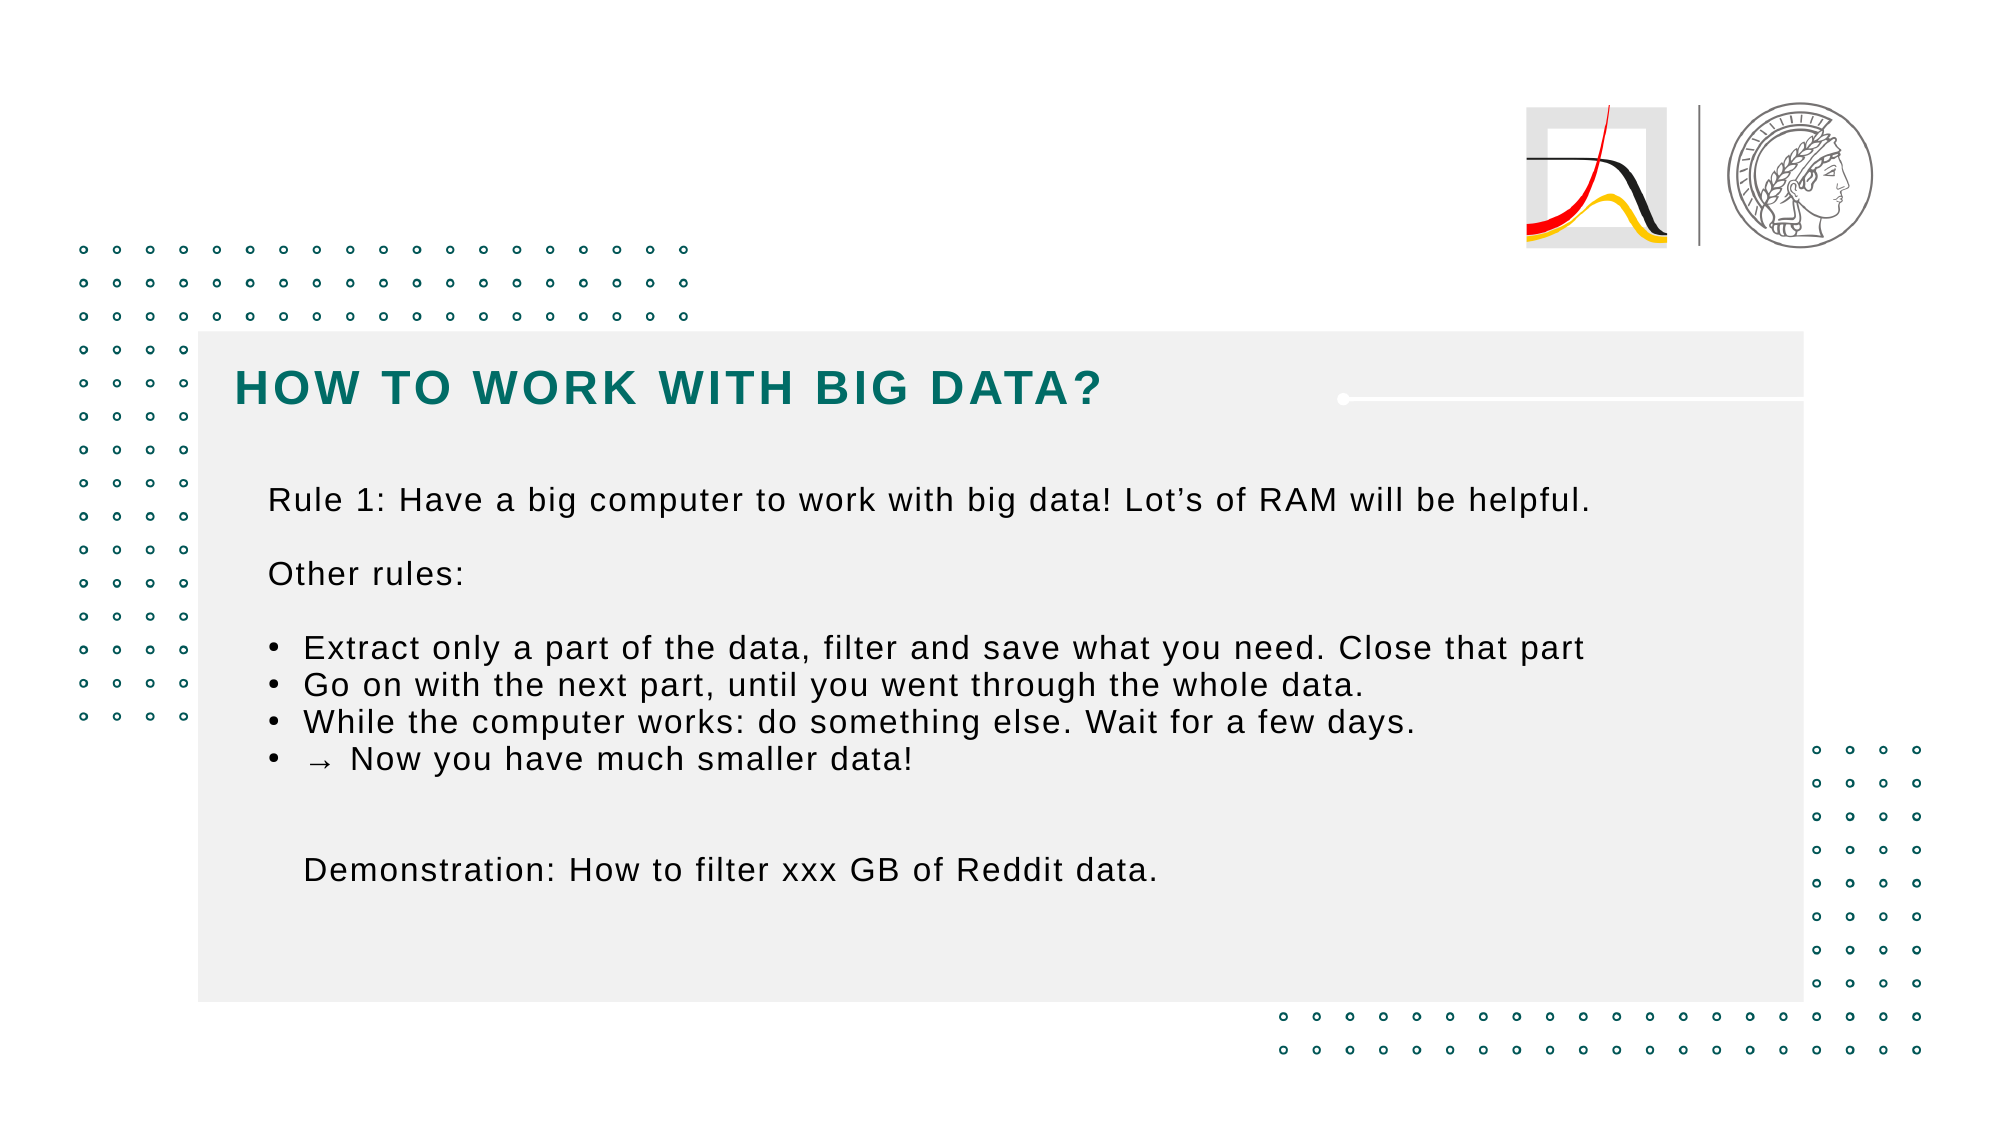

# How to Work with big data?
Rule 1: Have a big computer to work with big data! Lot’s of RAM will be helpful.
Other rules:
Extract only a part of the data, filter and save what you need. Close that part
Go on with the next part, until you went through the whole data.
While the computer works: do something else. Wait for a few days.
→ Now you have much smaller data!
Demonstration: How to filter xxx GB of Reddit data.